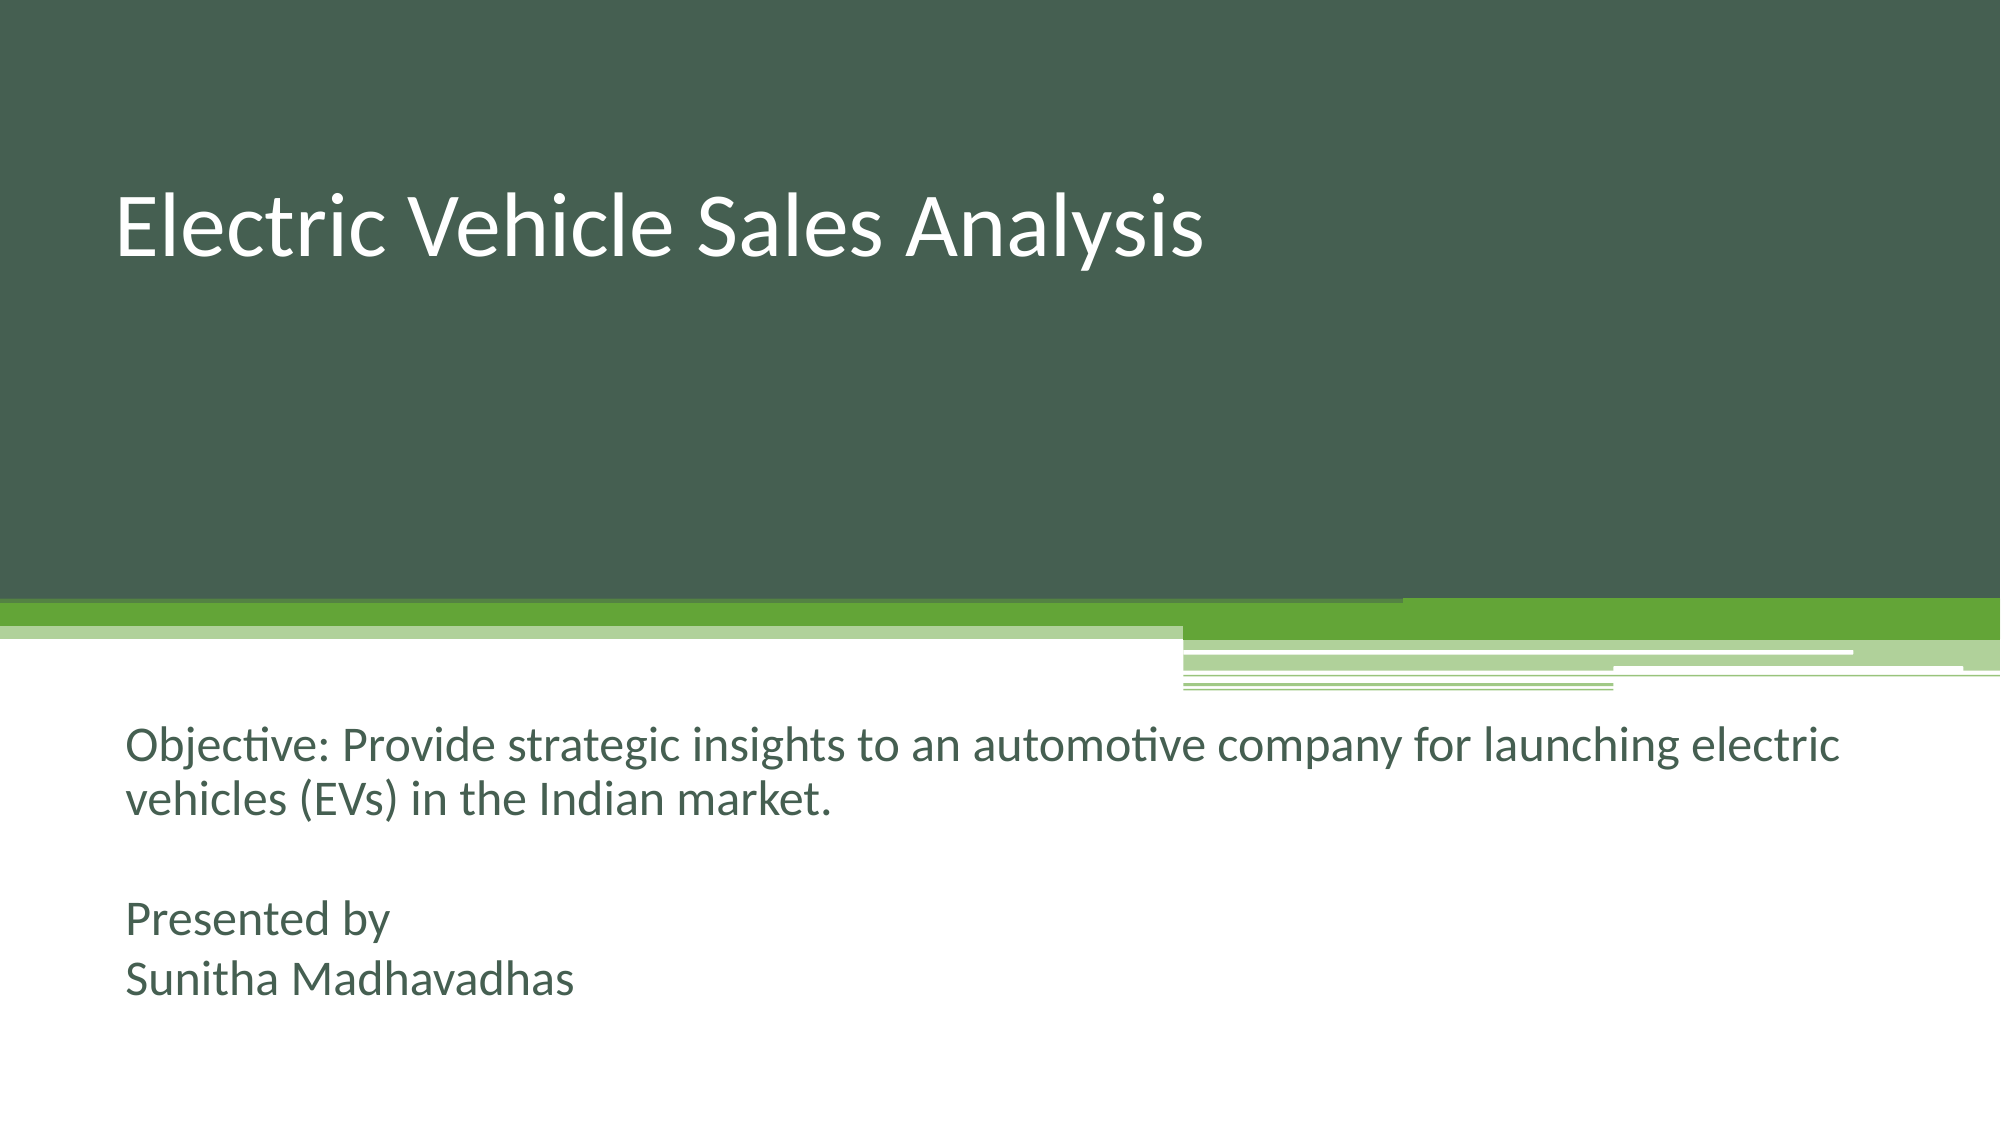

# Electric Vehicle Sales Analysis
Objective: Provide strategic insights to an automotive company for launching electric vehicles (EVs) in the Indian market.
Presented by
Sunitha Madhavadhas